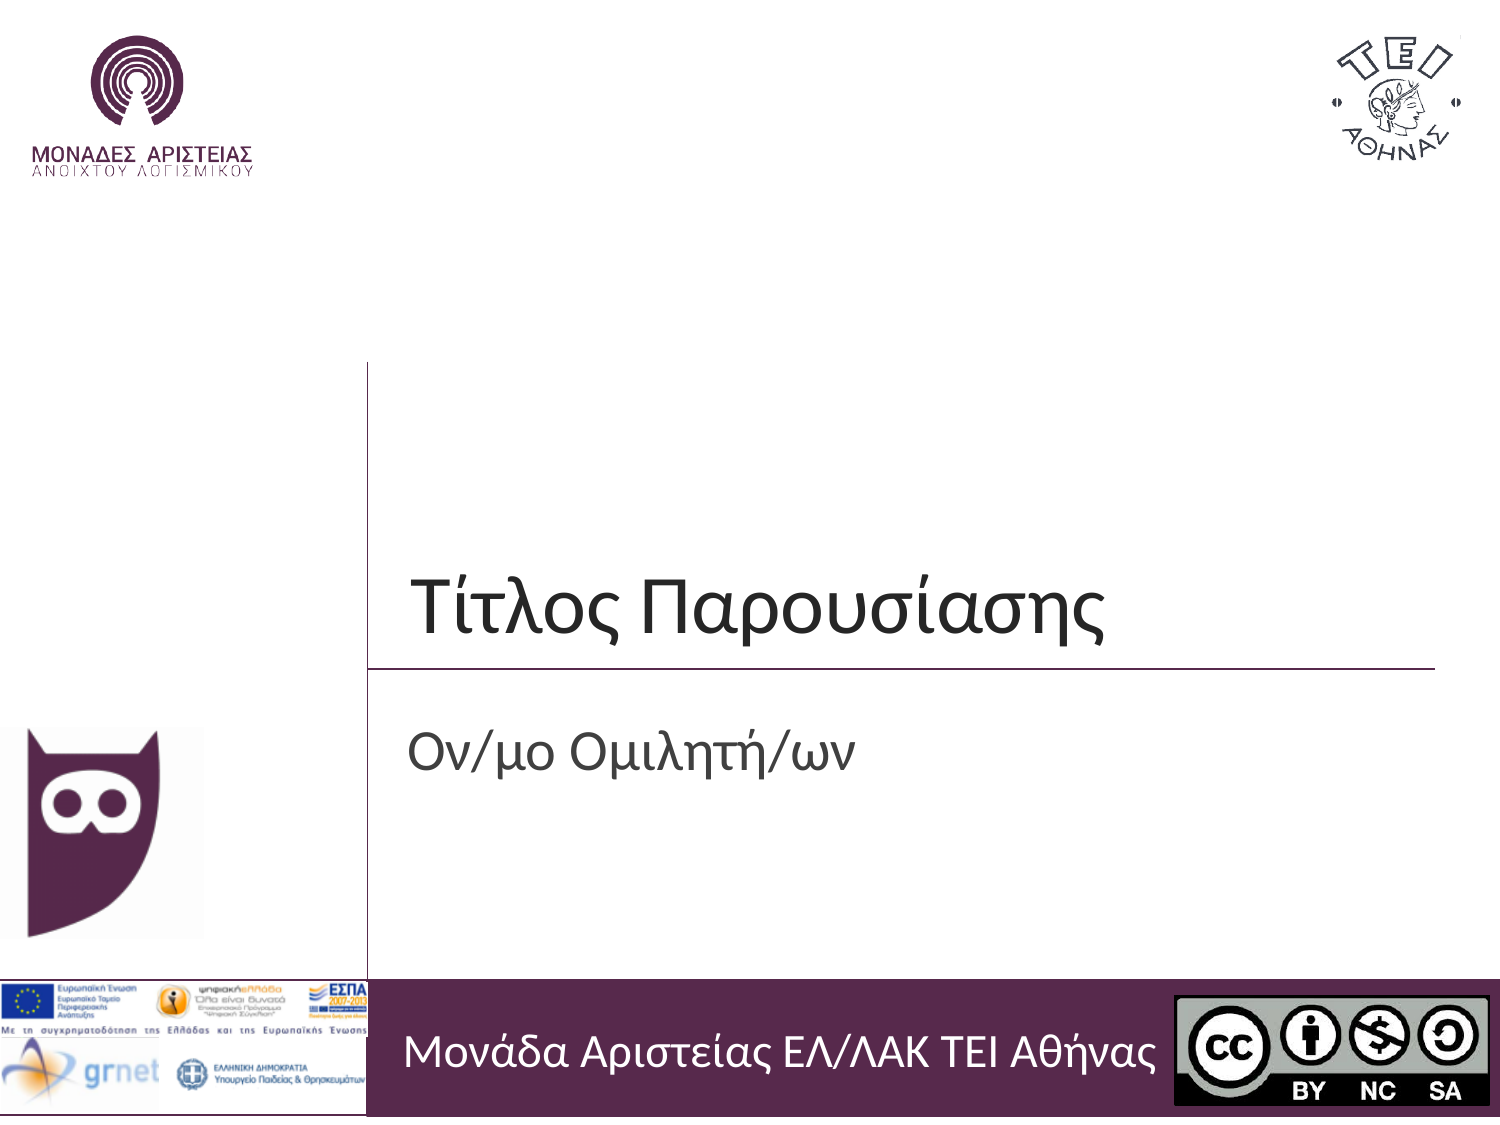

# Τίτλος Παρουσίασης
Ον/μο Ομιλητή/ων
Μονάδα Αριστείας ΕΛ/ΛΑΚ ΤΕΙ Αθήνας